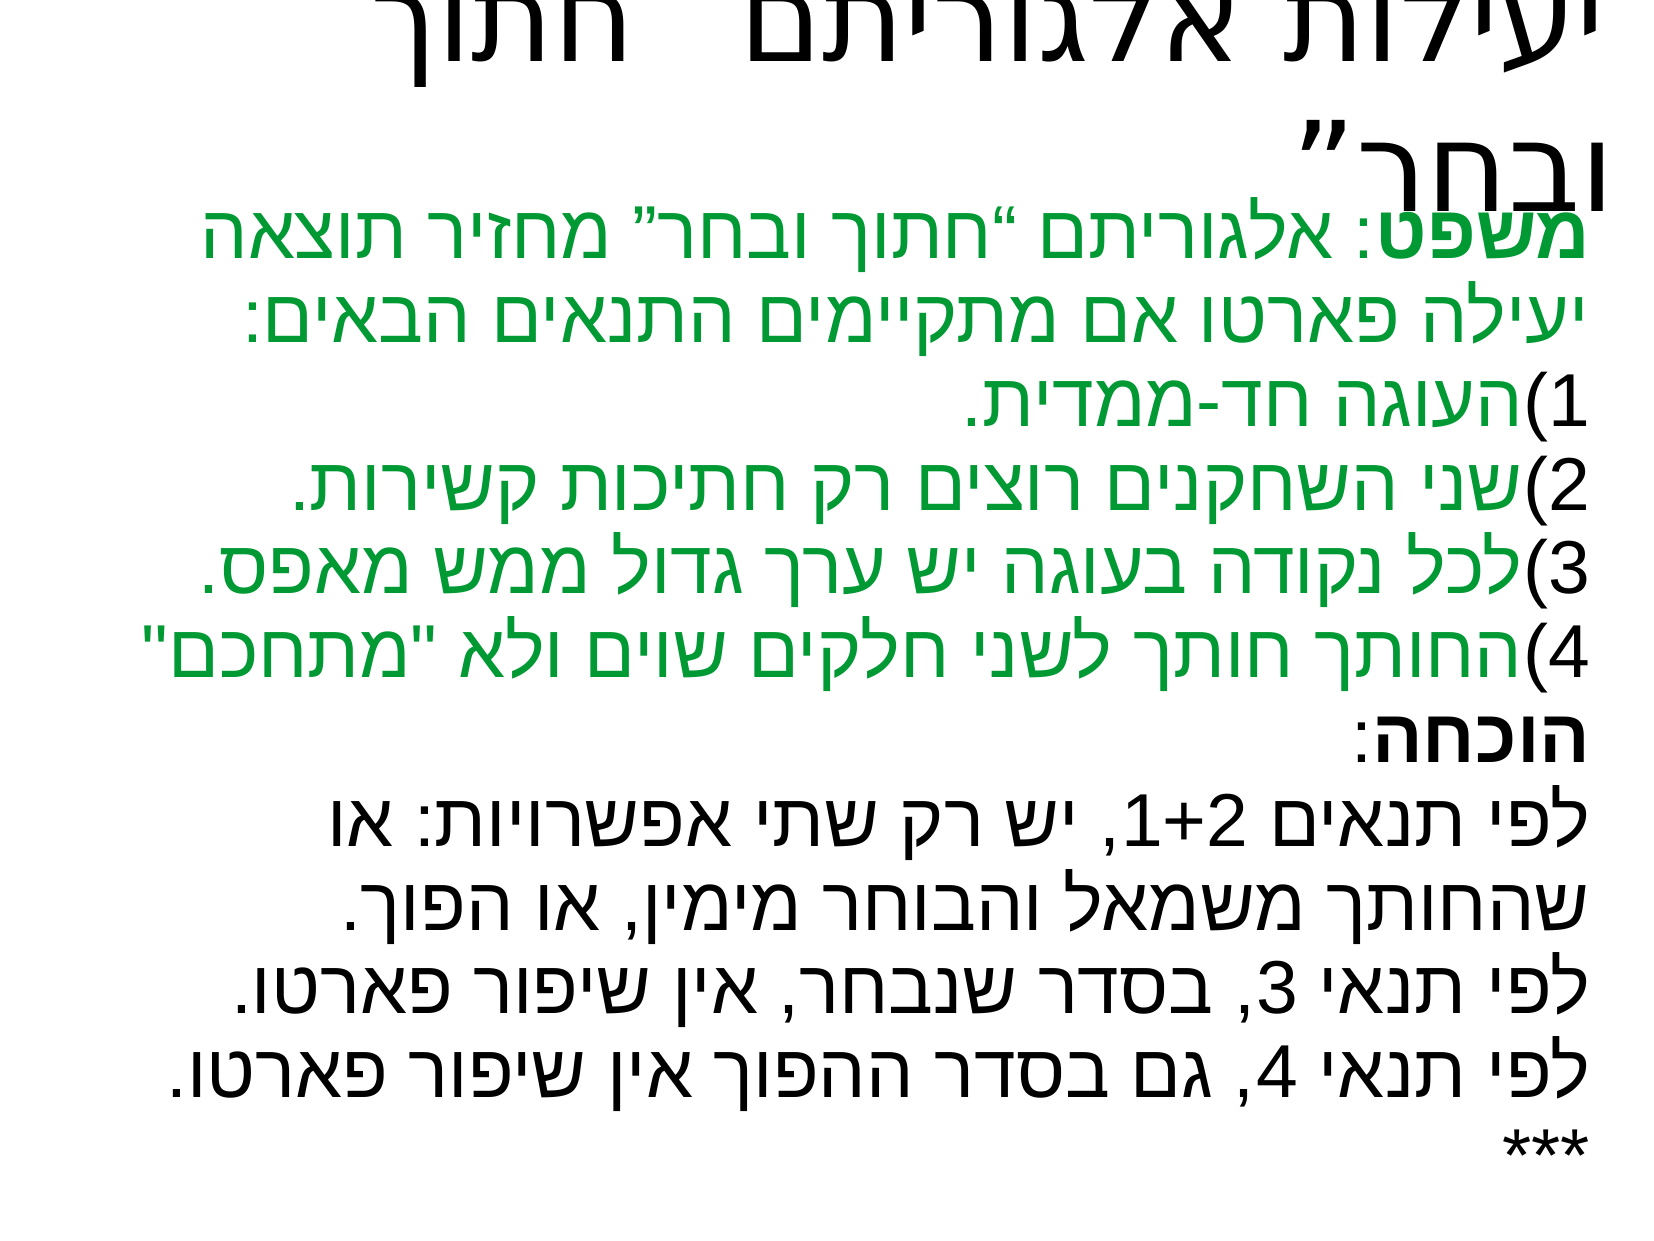

# יעילות אלגוריתם “חתוך ובחר”
משפט: אלגוריתם “חתוך ובחר” מחזיר תוצאה יעילה פארטו אם מתקיימים התנאים הבאים:
העוגה חד-ממדית.
שני השחקנים רוצים רק חתיכות קשירות.
לכל נקודה בעוגה יש ערך גדול ממש מאפס.
החותך חותך לשני חלקים שוים ולא "מתחכם"
הוכחה:
לפי תנאים 1+2, יש רק שתי אפשרויות: או שהחותך משמאל והבוחר מימין, או הפוך.
לפי תנאי 3, בסדר שנבחר, אין שיפור פארטו.
לפי תנאי 4, גם בסדר ההפוך אין שיפור פארטו. ***